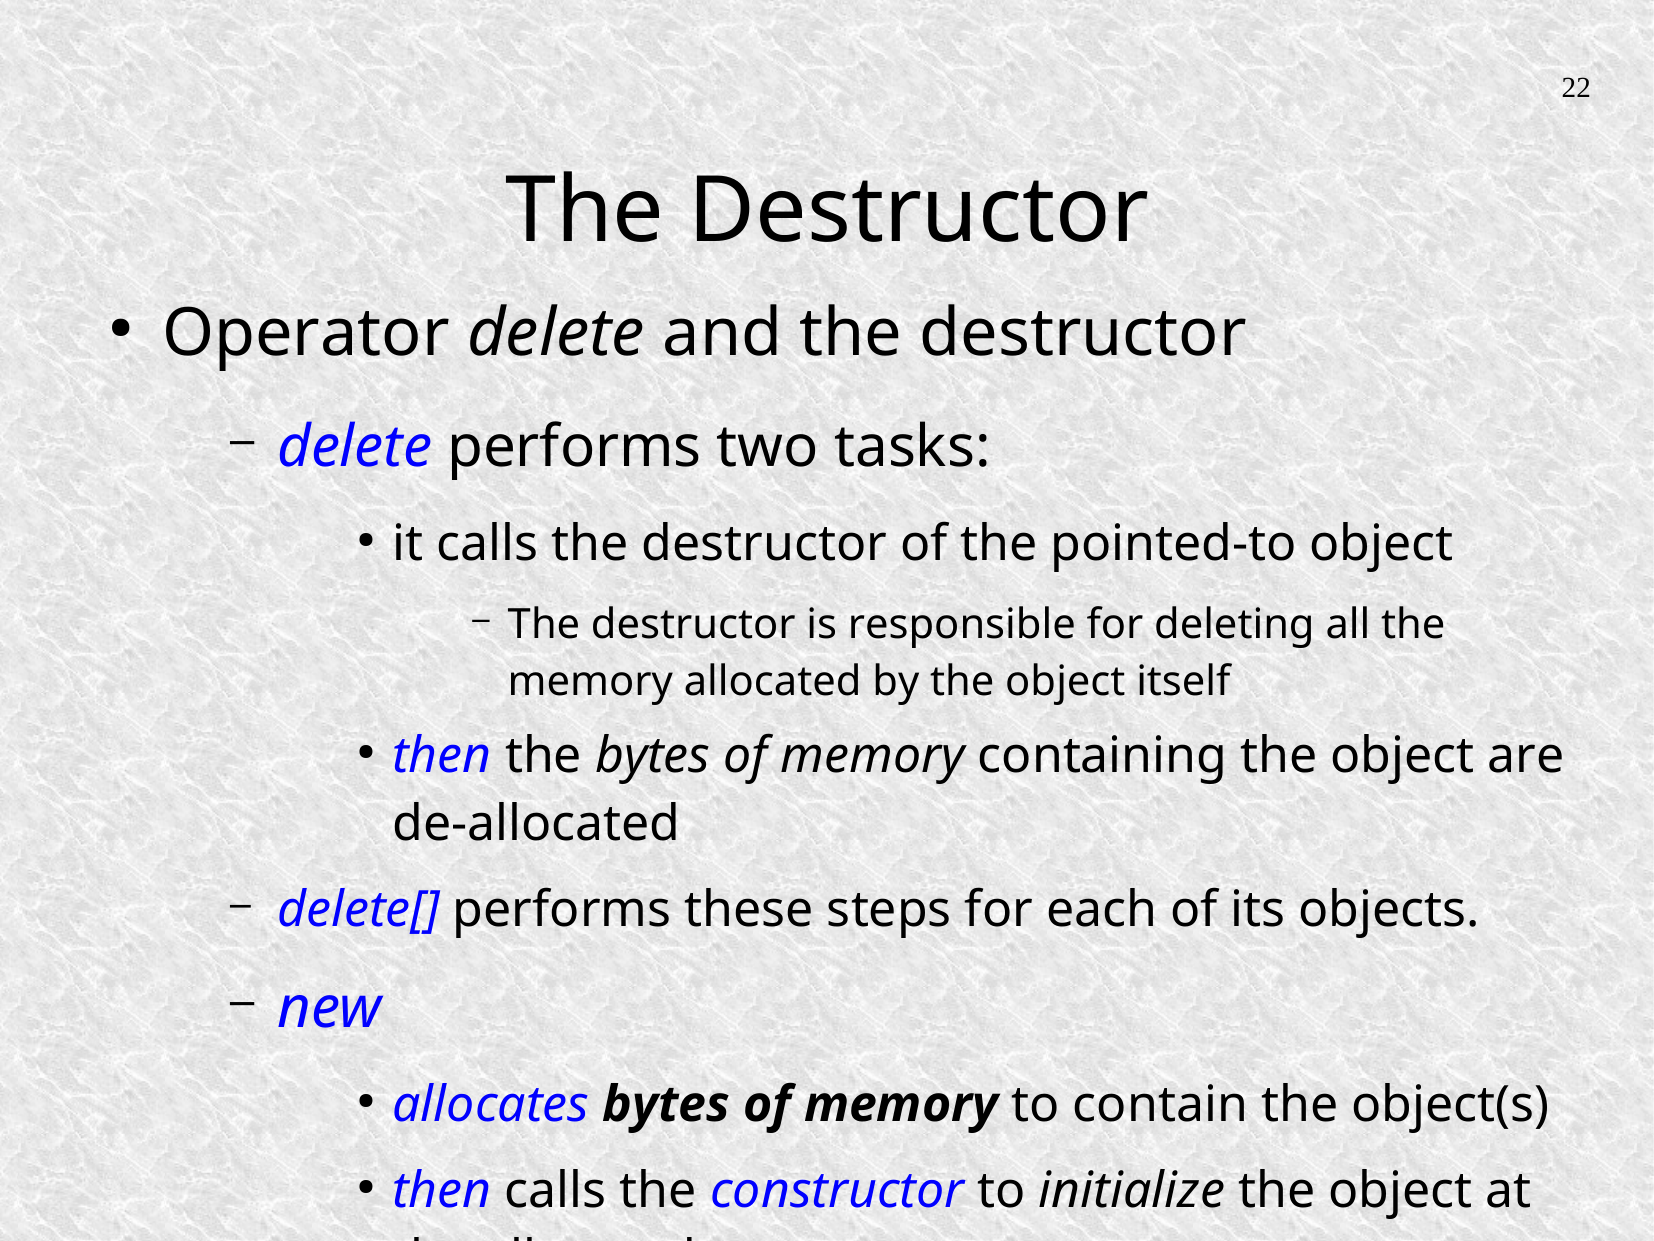

22
# The Destructor
Operator delete and the destructor
delete performs two tasks:
it calls the destructor of the pointed-to object
The destructor is responsible for deleting all the memory allocated by the object itself
then the bytes of memory containing the object are de-allocated
delete[] performs these steps for each of its objects.
new
allocates bytes of memory to contain the object(s)
then calls the constructor to initialize the object at the allocated memory